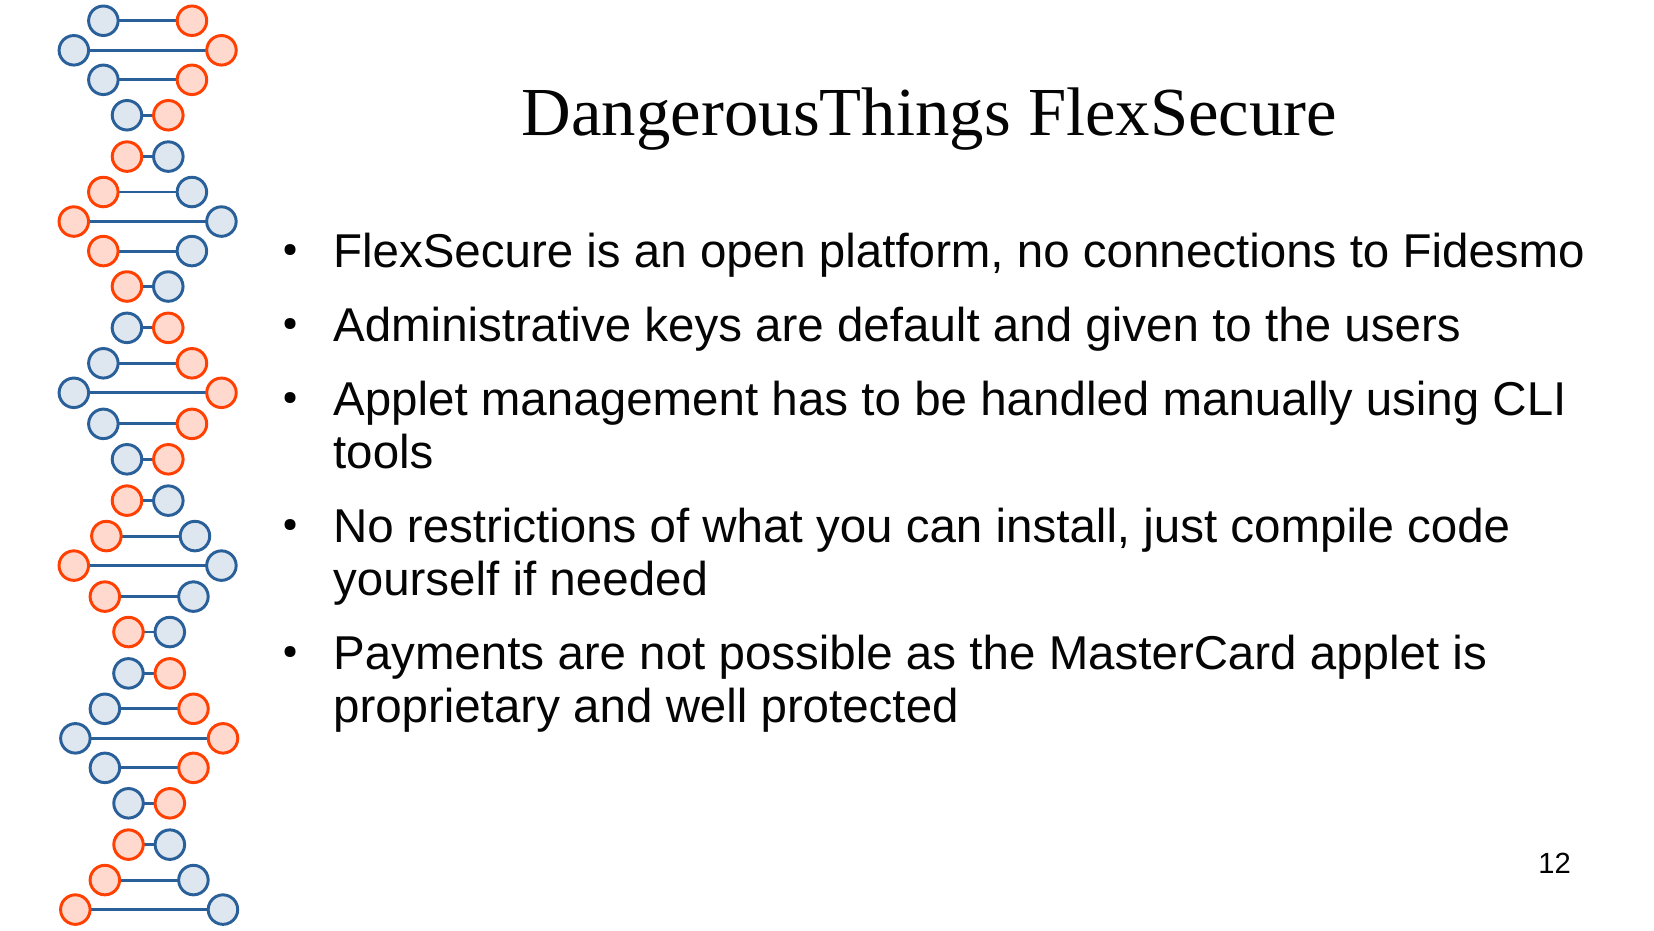

# DangerousThings FlexSecure
FlexSecure is an open platform, no connections to Fidesmo
Administrative keys are default and given to the users
Applet management has to be handled manually using CLI tools
No restrictions of what you can install, just compile code yourself if needed
Payments are not possible as the MasterCard applet is proprietary and well protected
12